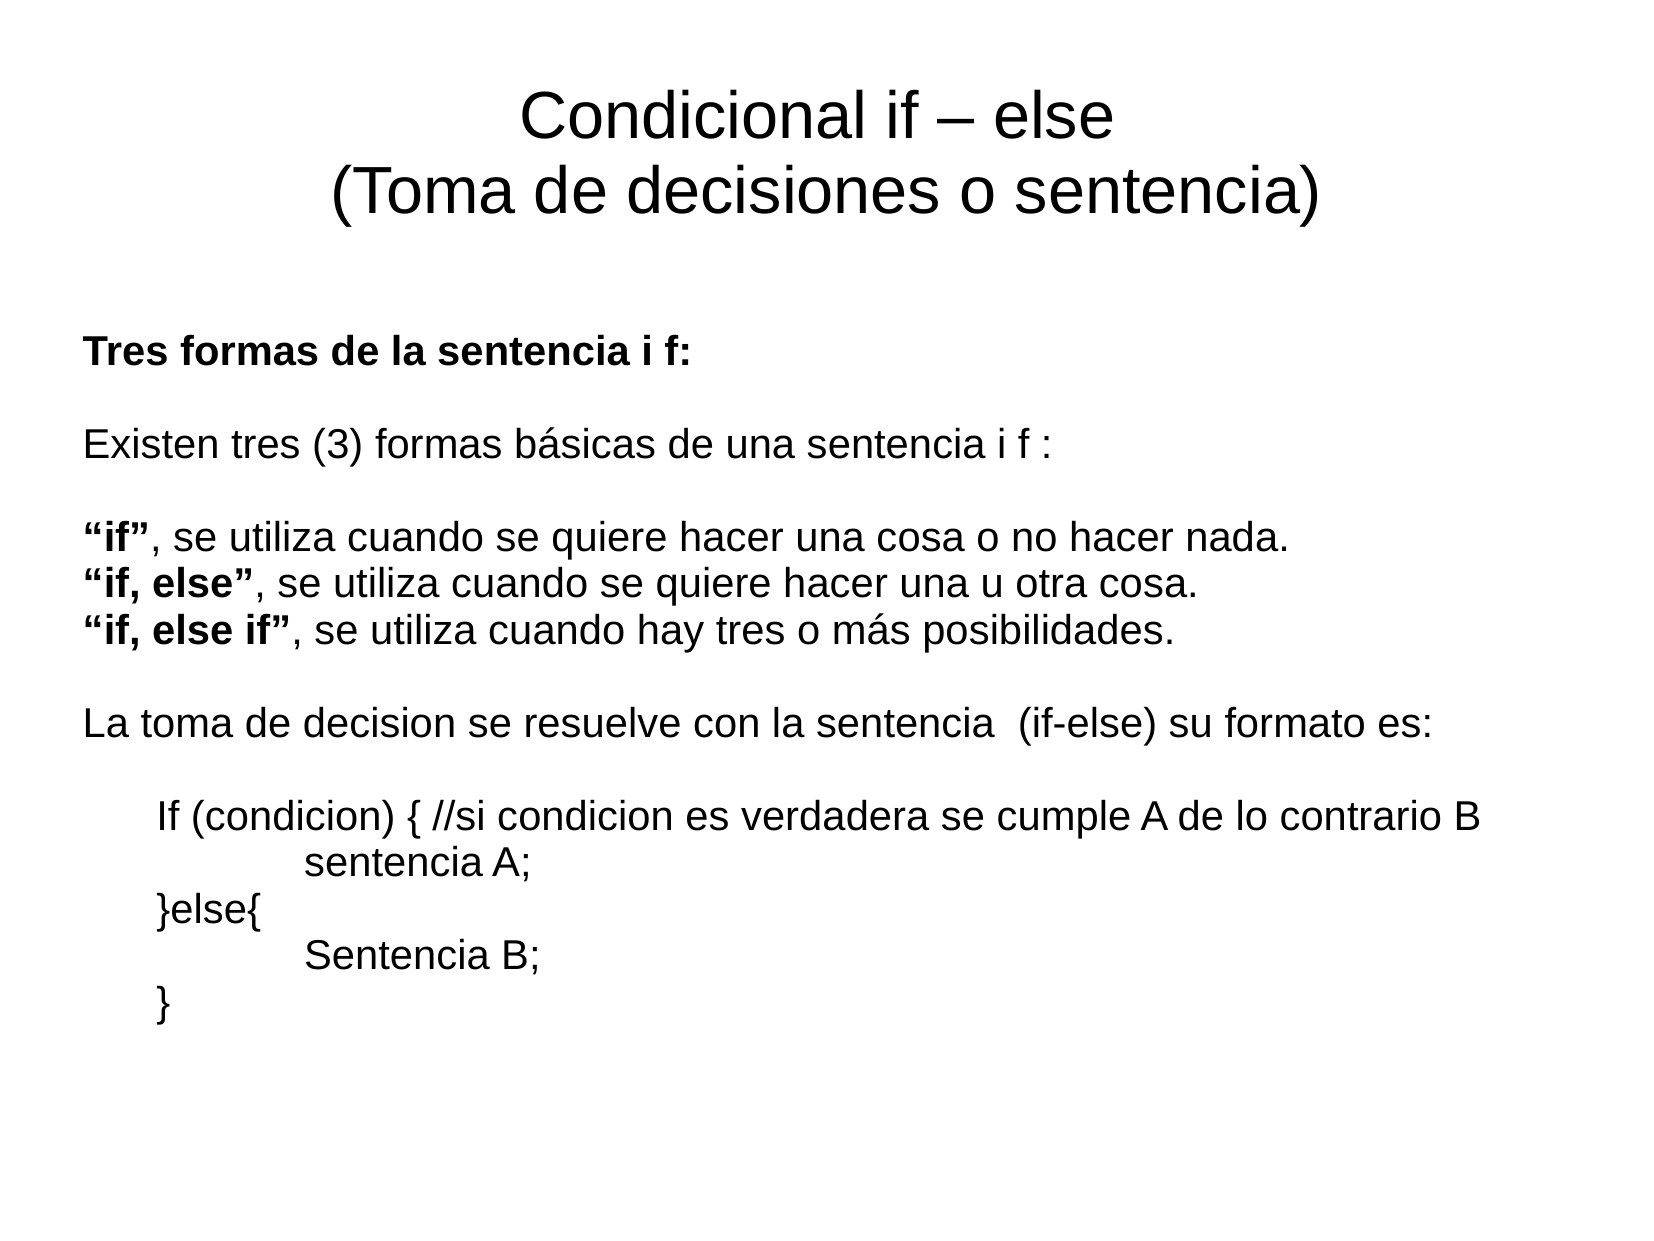

# Condicional if – else (Toma de decisiones o sentencia)
Tres formas de la sentencia i f:
Existen tres (3) formas básicas de una sentencia i f :
“if”, se utiliza cuando se quiere hacer una cosa o no hacer nada.
“if, else”, se utiliza cuando se quiere hacer una u otra cosa.
“if, else if”, se utiliza cuando hay tres o más posibilidades.
La toma de decision se resuelve con la sentencia (if-else) su formato es:
	If (condicion) { //si condicion es verdadera se cumple A de lo contrario B
			sentencia A;
	}else{
			Sentencia B;
	}